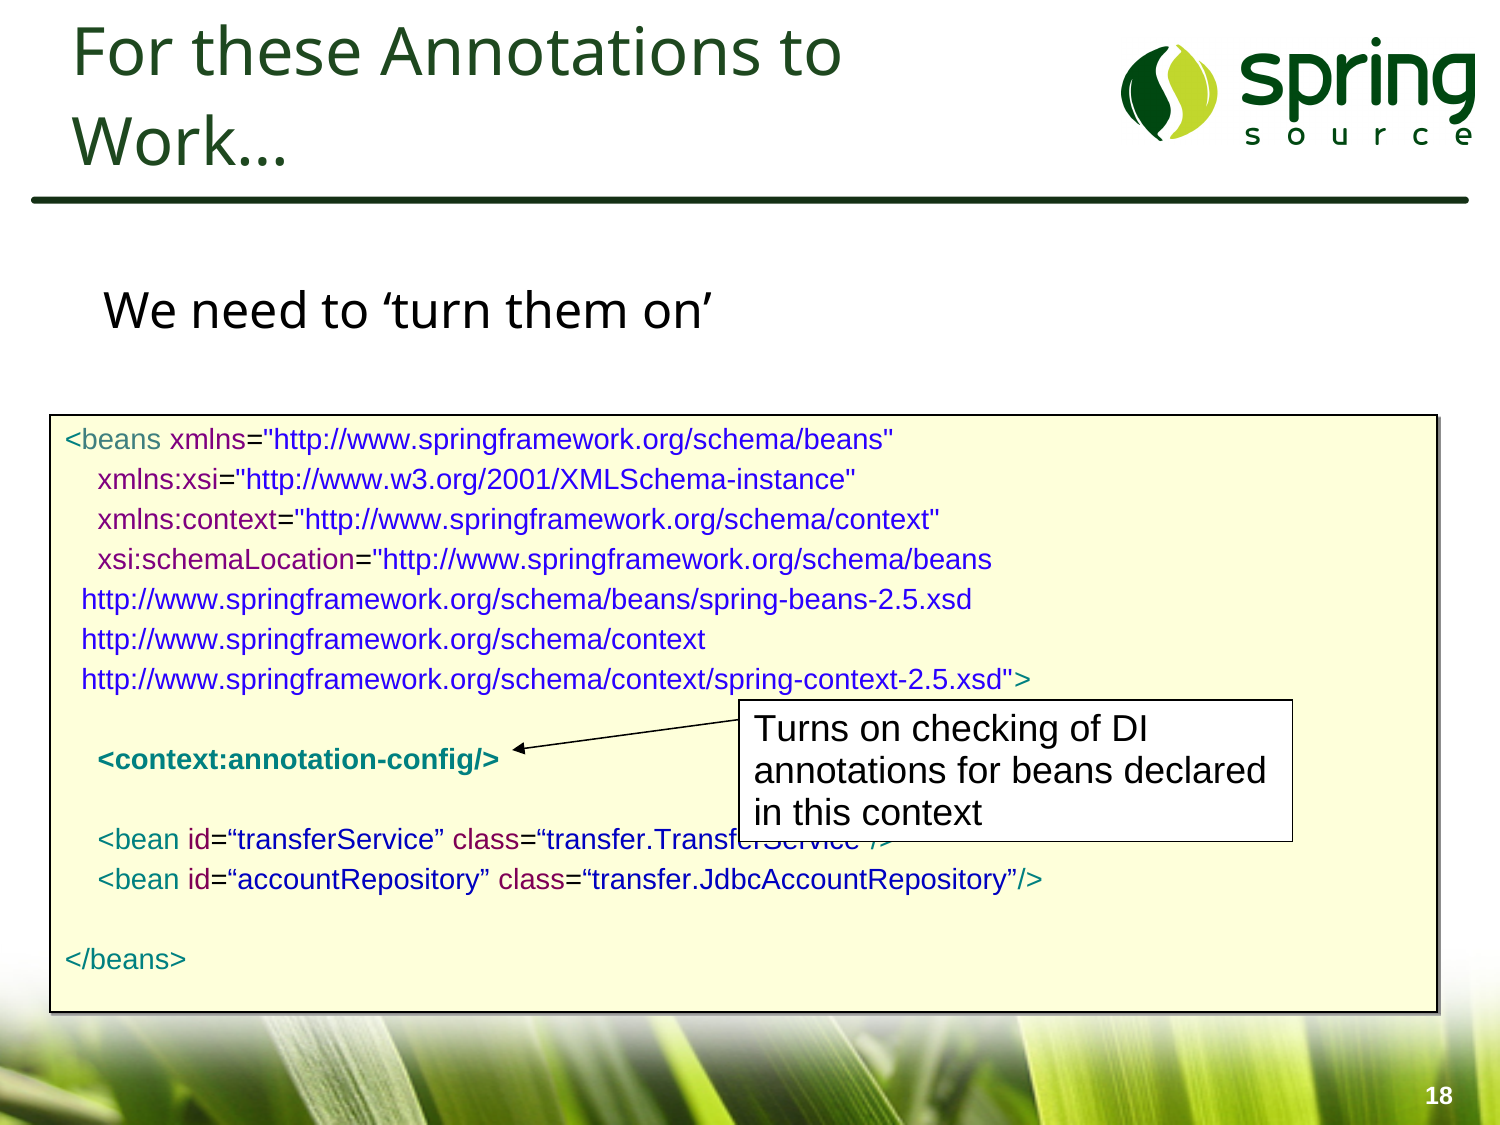

# For these Annotations to Work…
We need to ‘turn them on’
<beans xmlns="http://www.springframework.org/schema/beans"
 xmlns:xsi="http://www.w3.org/2001/XMLSchema-instance"
 xmlns:context="http://www.springframework.org/schema/context"
 xsi:schemaLocation="http://www.springframework.org/schema/beans
 http://www.springframework.org/schema/beans/spring-beans-2.5.xsd
 http://www.springframework.org/schema/context
 http://www.springframework.org/schema/context/spring-context-2.5.xsd">
 <context:annotation-config/>
 <bean id=“transferService” class=“transfer.TransferService”/>
 <bean id=“accountRepository” class=“transfer.JdbcAccountRepository”/>
</beans>
Turns on checking of DI
annotations for beans declared
in this context